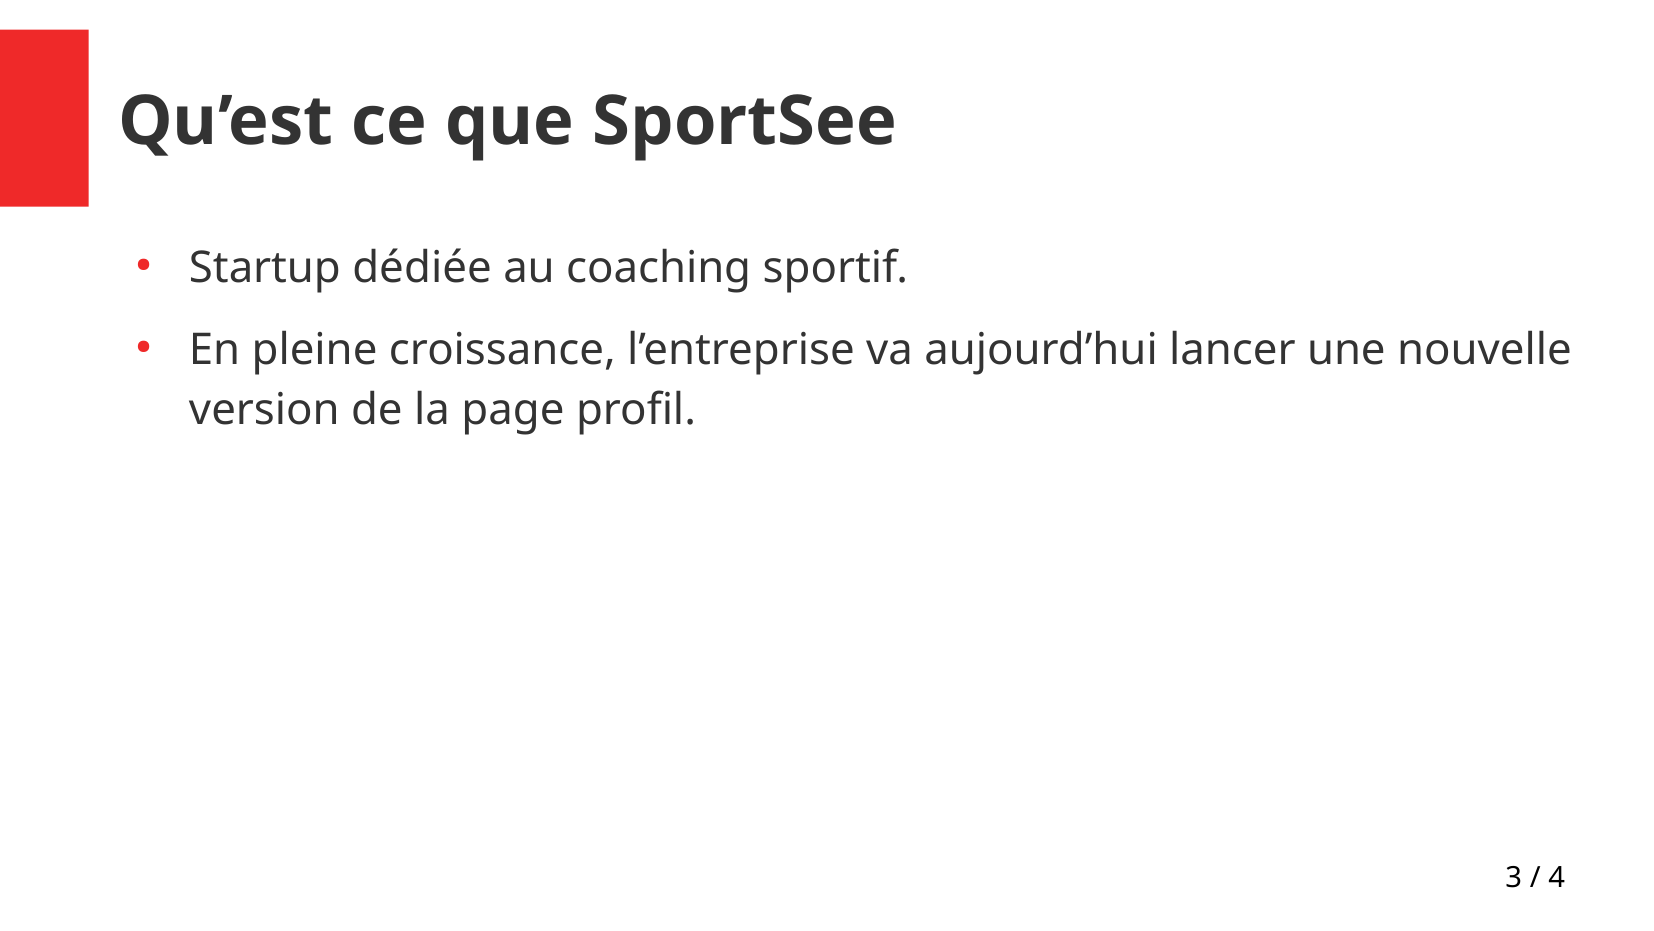

# Qu’est ce que SportSee
Startup dédiée au coaching sportif.
En pleine croissance, l’entreprise va aujourd’hui lancer une nouvelle version de la page profil.
3